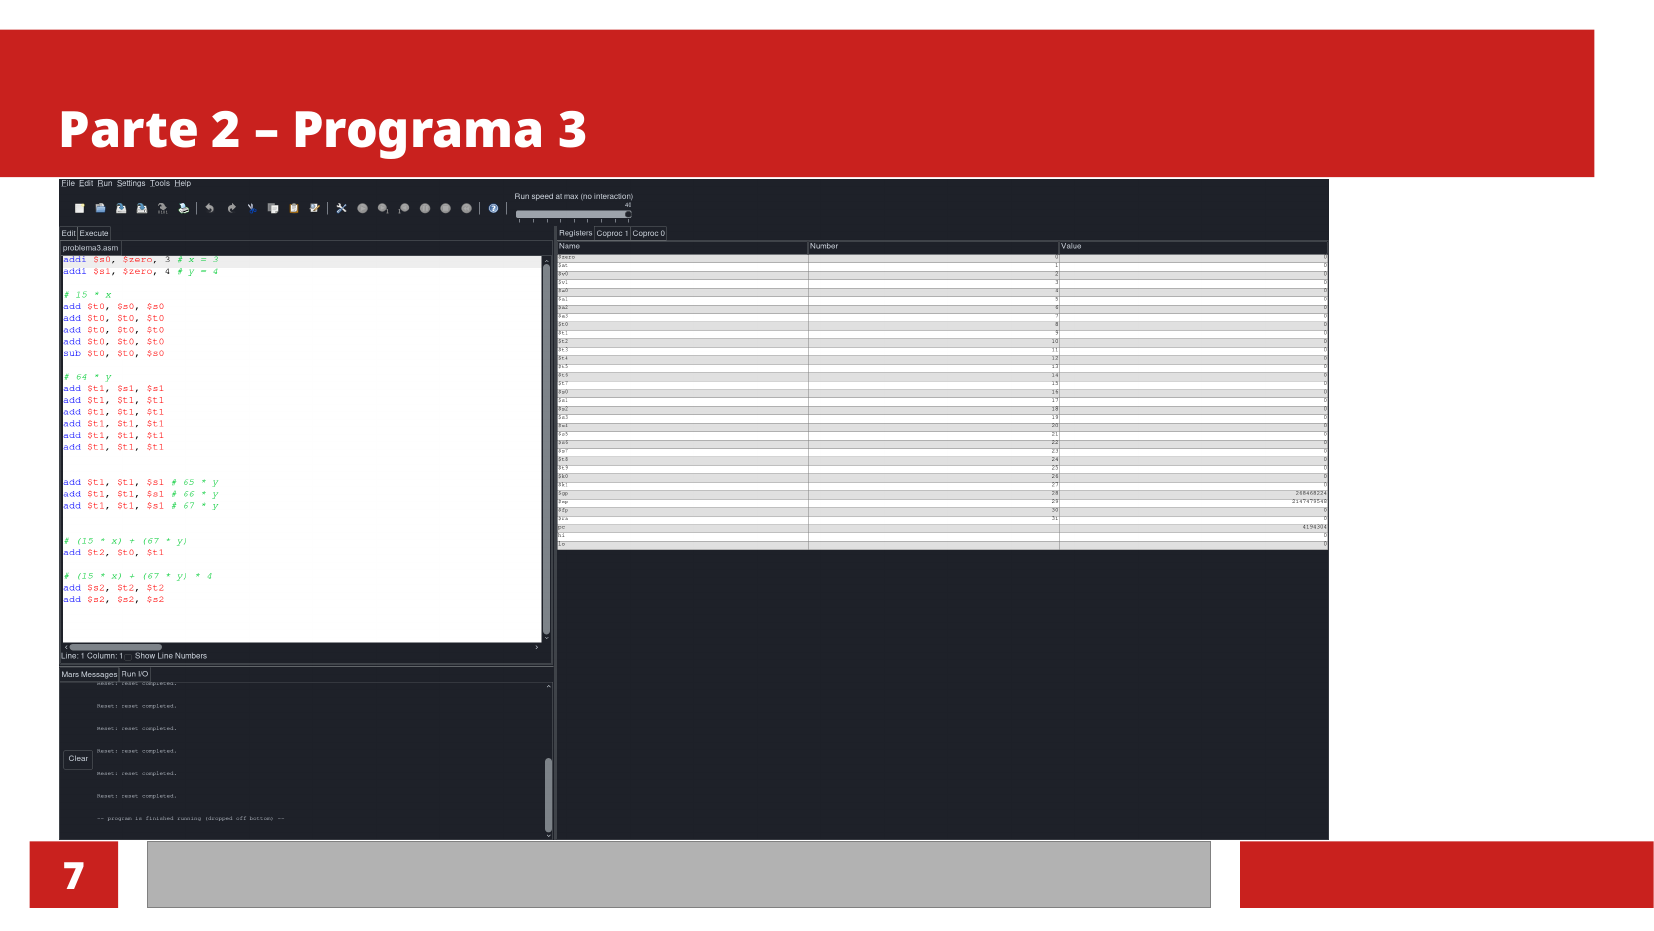

# Parte 2 – Programa 3
7